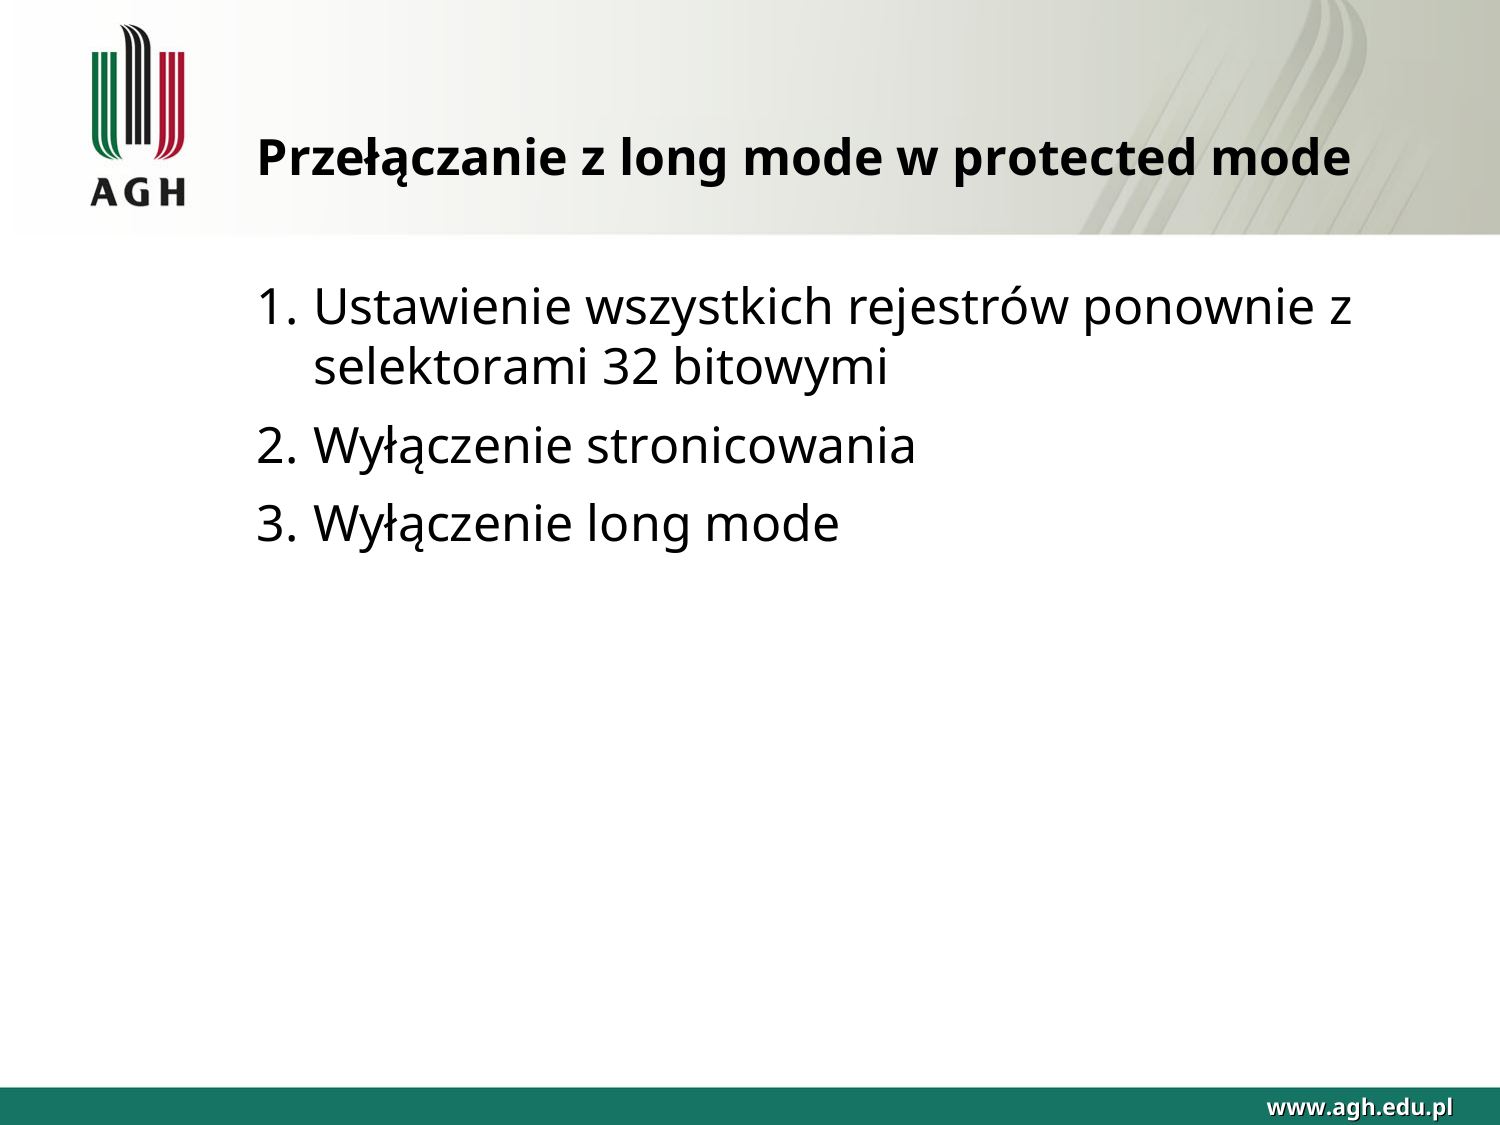

# Przełączanie z long mode w protected mode
Ustawienie wszystkich rejestrów ponownie z selektorami 32 bitowymi
Wyłączenie stronicowania
Wyłączenie long mode
www.agh.edu.pl